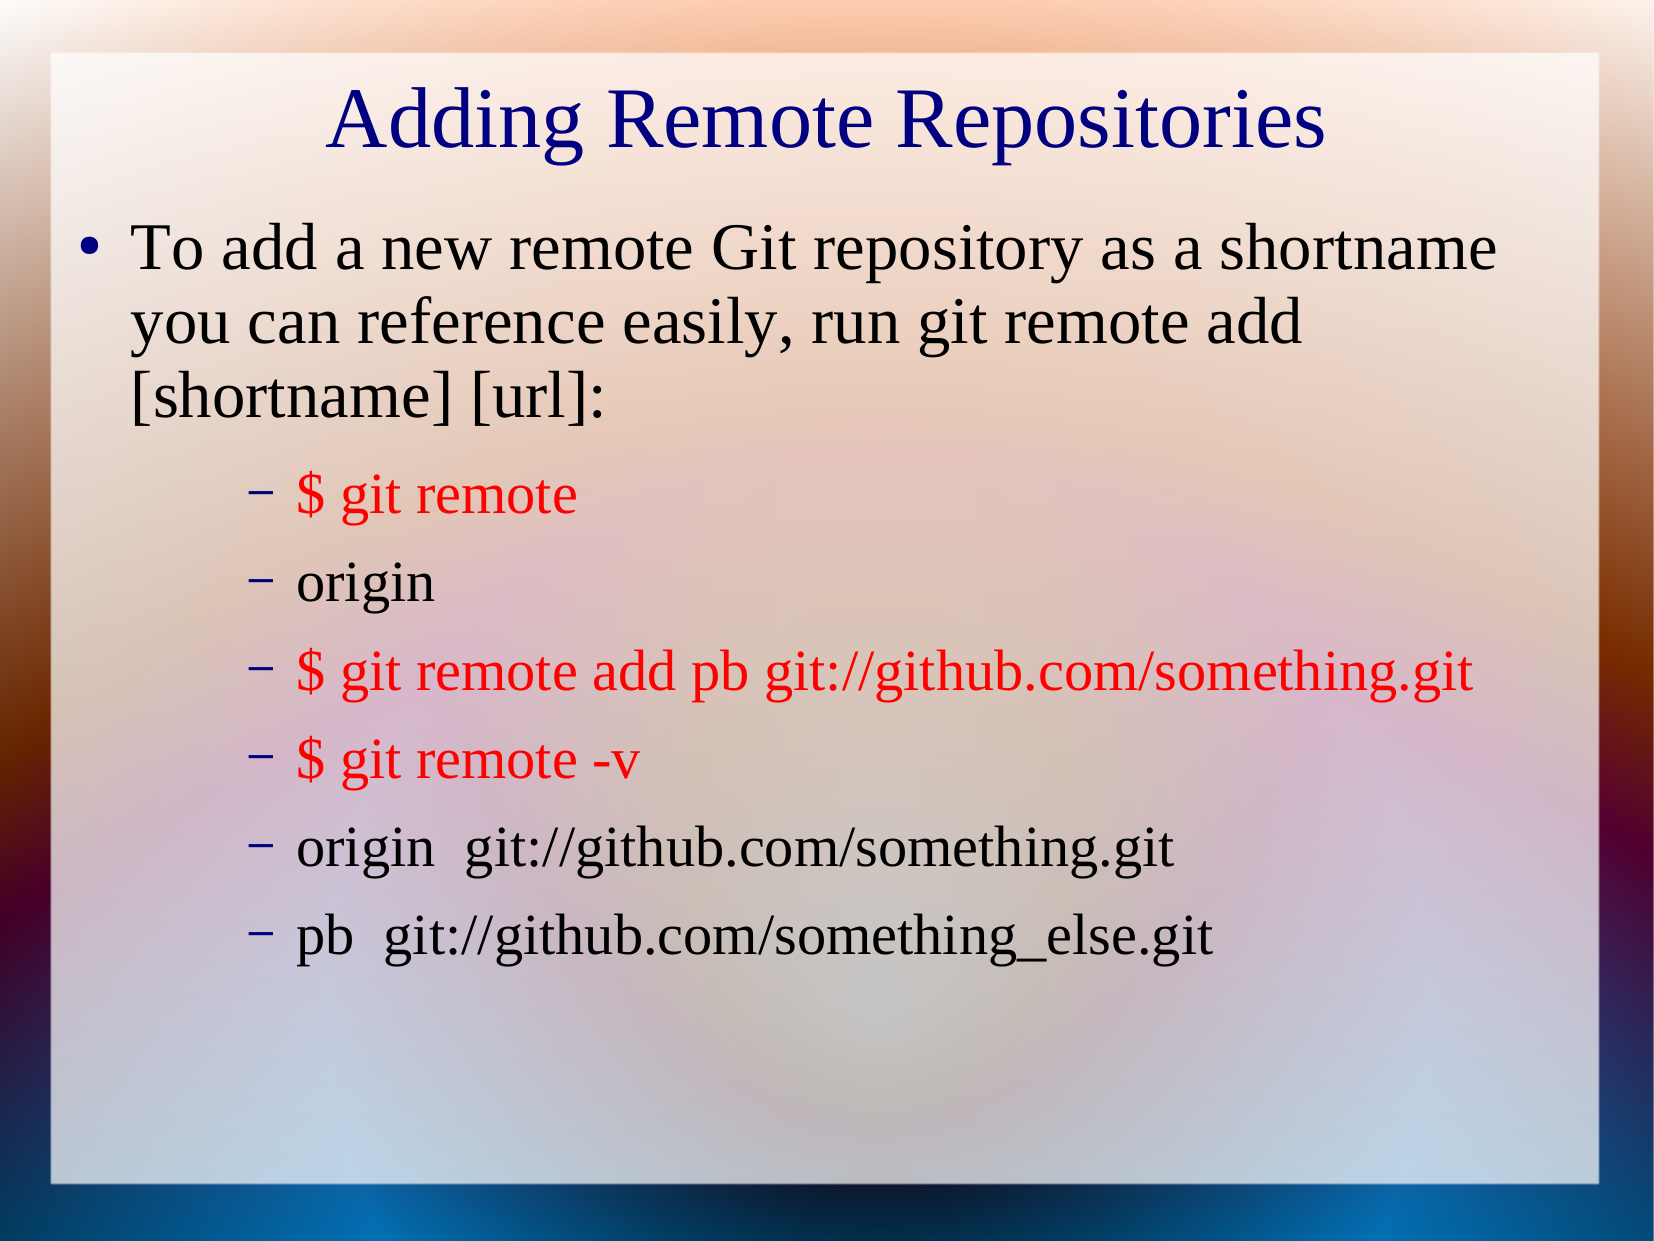

# Adding Remote Repositories
To add a new remote Git repository as a shortname you can reference easily, run git remote add [shortname] [url]:
$ git remote
origin
$ git remote add pb git://github.com/something.git
$ git remote -v
origin git://github.com/something.git
pb git://github.com/something_else.git